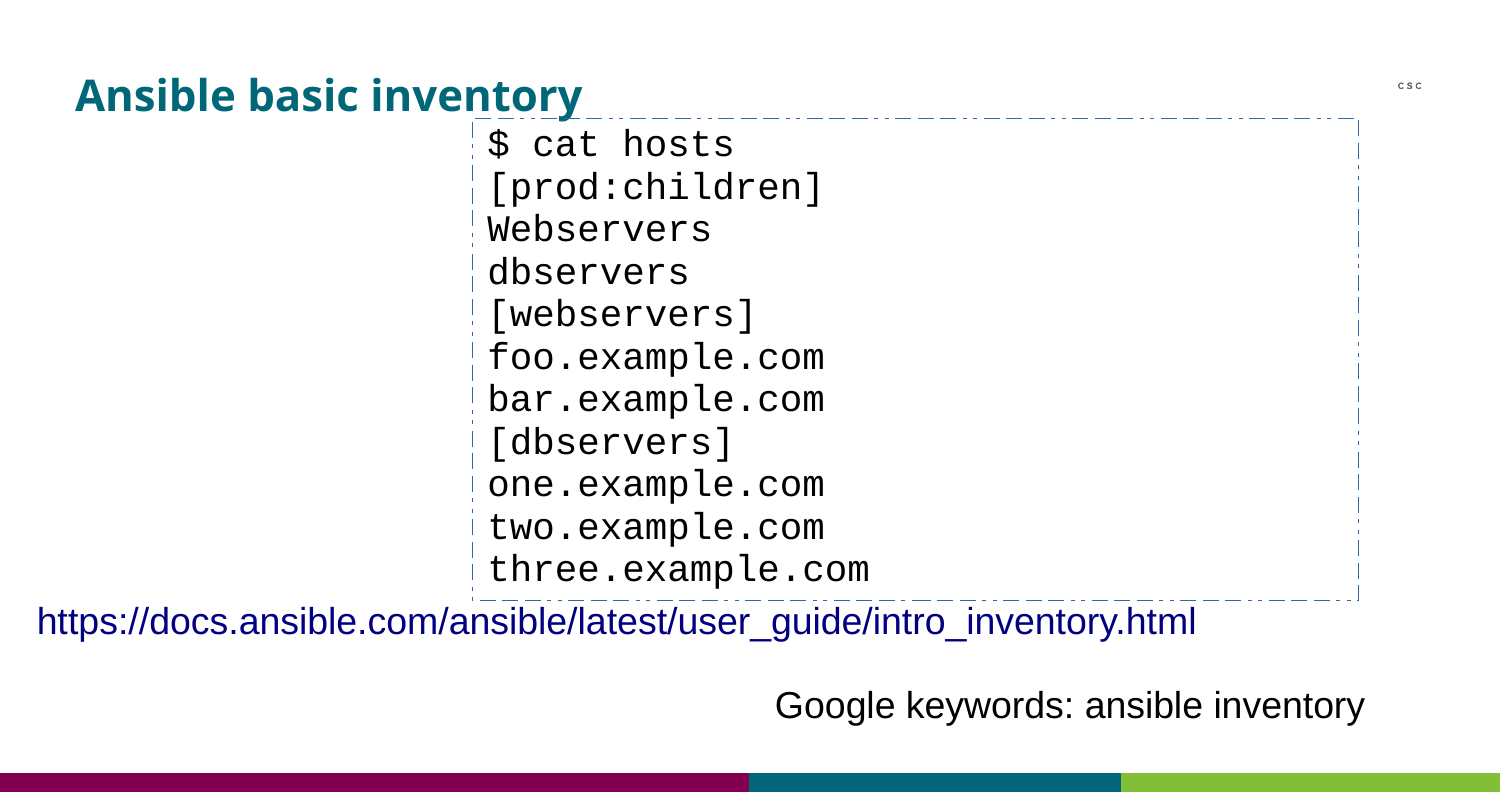

# Ansible basic inventory
$ cat hosts
[prod:children]
Webservers
dbservers
[webservers]
foo.example.com
bar.example.com
[dbservers]
one.example.com
two.example.com
three.example.com
https://docs.ansible.com/ansible/latest/user_guide/intro_inventory.html
										Google keywords: ansible inventory